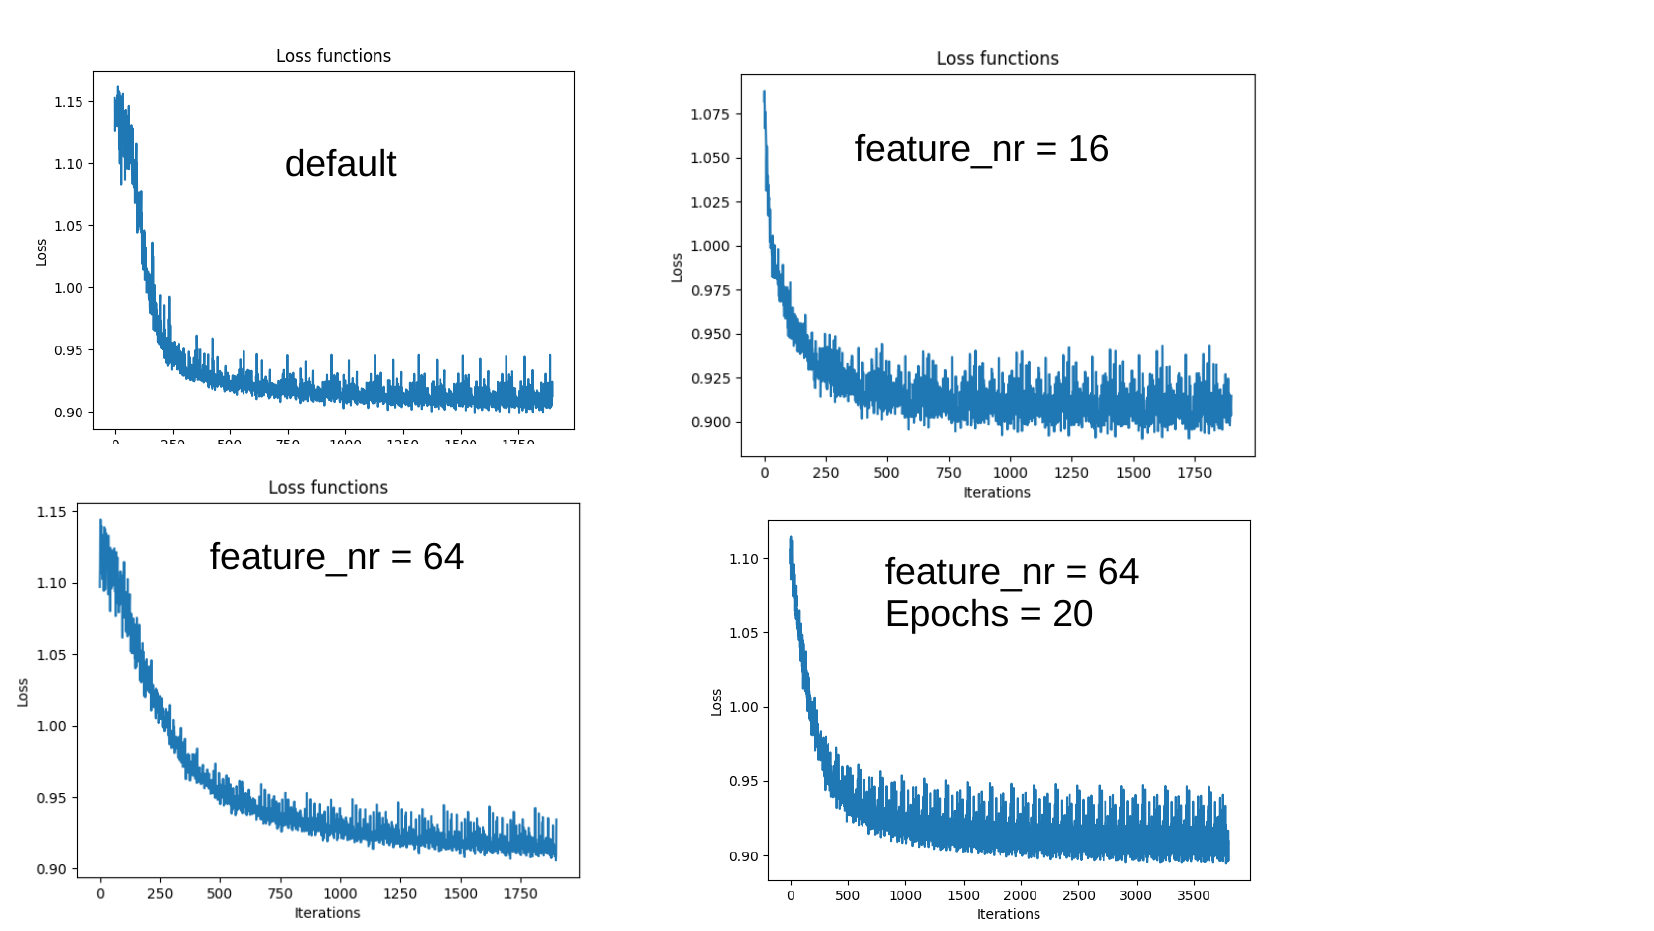

feature_nr = 16
default
feature_nr = 64
feature_nr = 64
Epochs = 20